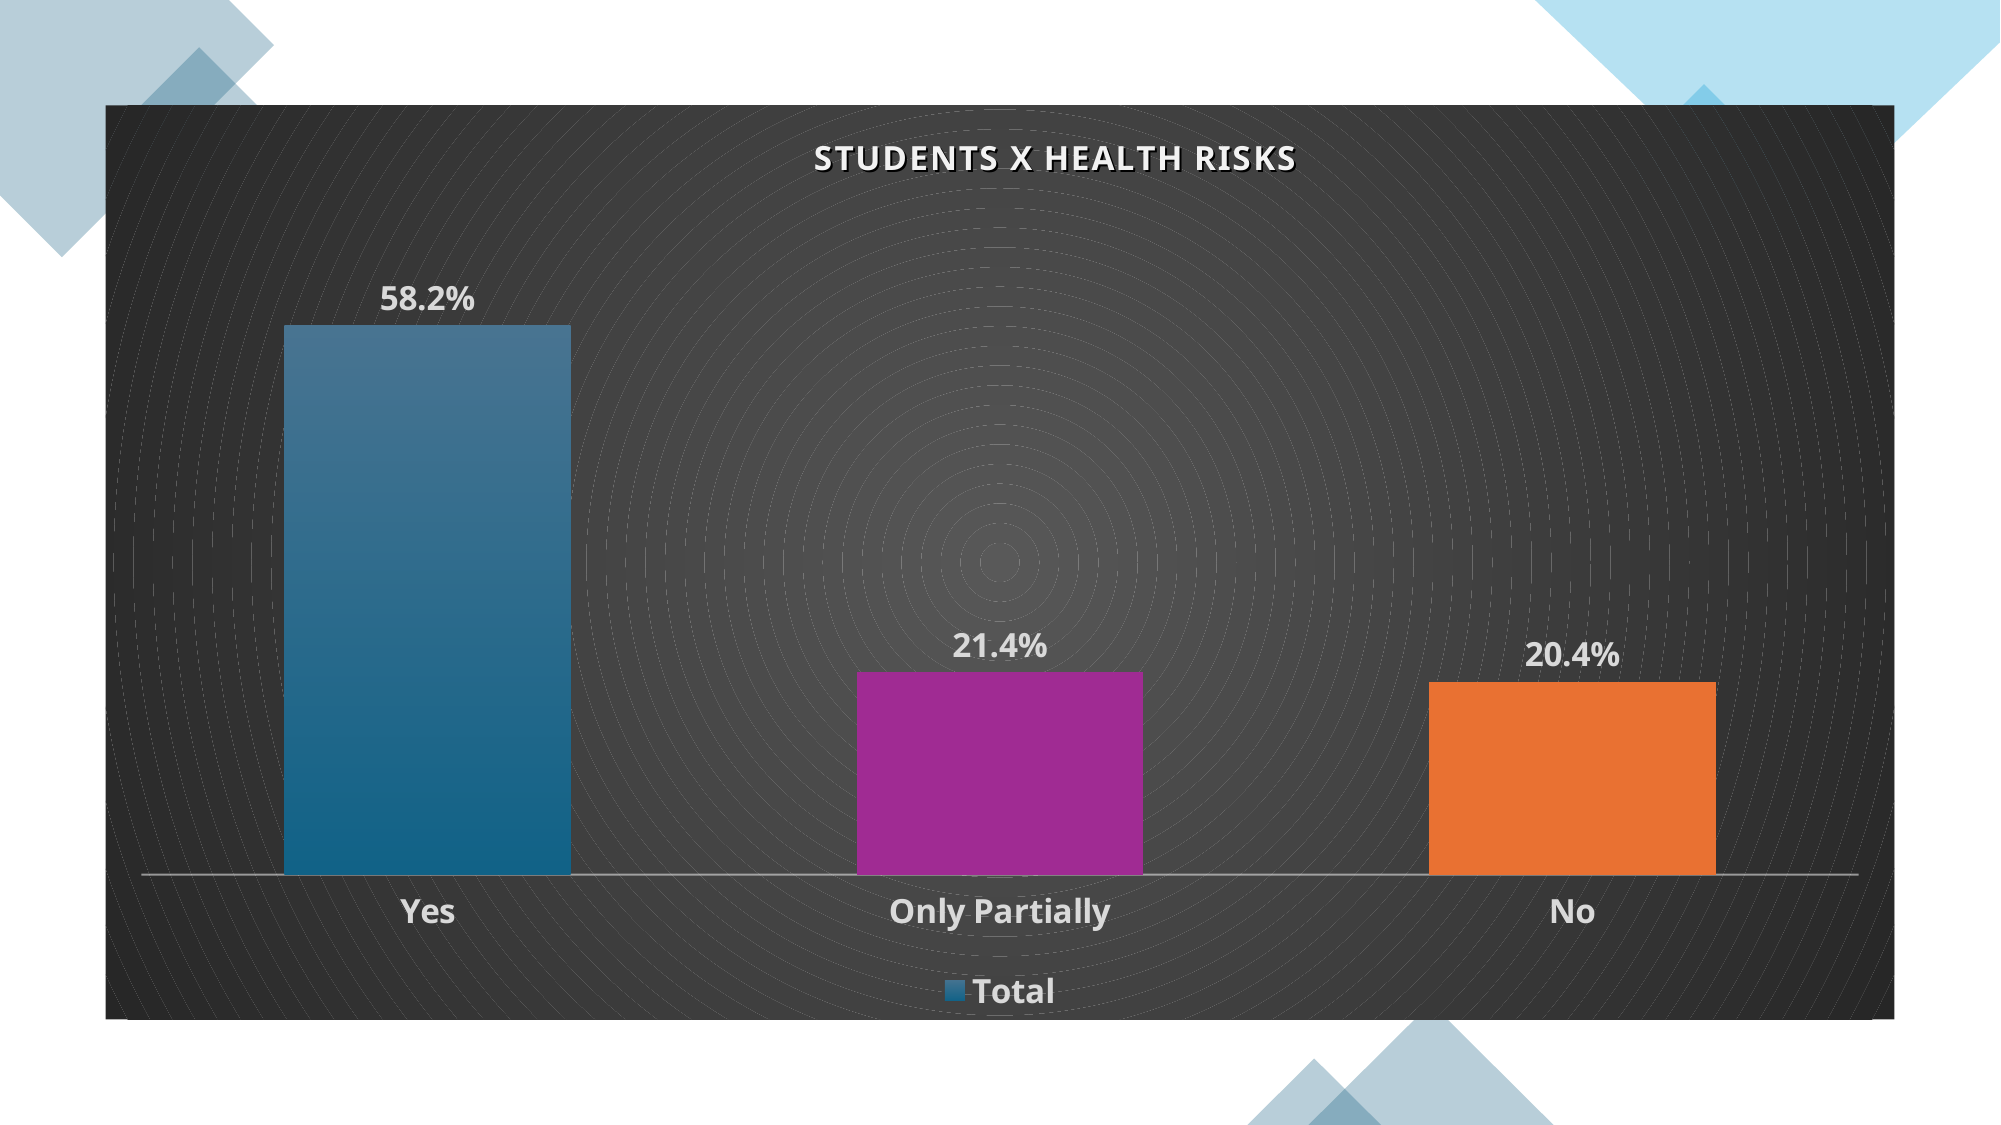

### Chart: STUDENTS X HEALTH RISKS
| Category | Total |
|---|---|
| Yes | 0.581632653061225 |
| Only Partially | 0.214285714285714 |
| No | 0.204081632653061 |